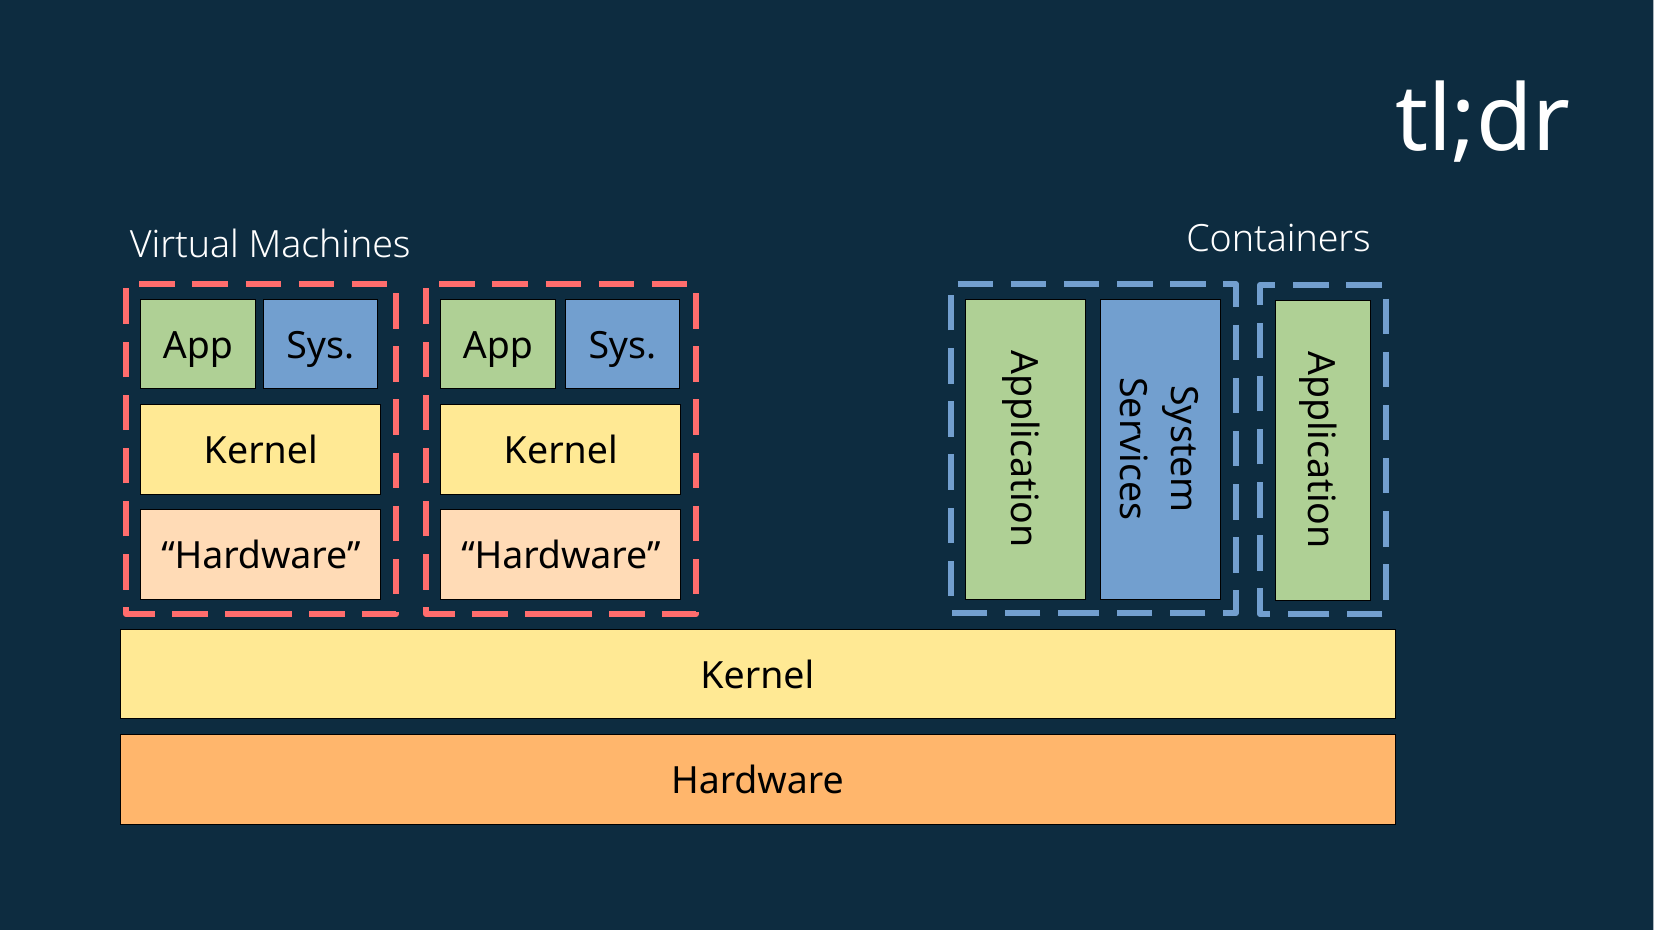

# tl;dr
Containers
Virtual Machines
App
Sys.
App
Sys.
Application
System
Services
Application
Kernel
Kernel
“Hardware”
“Hardware”
Kernel
Hardware